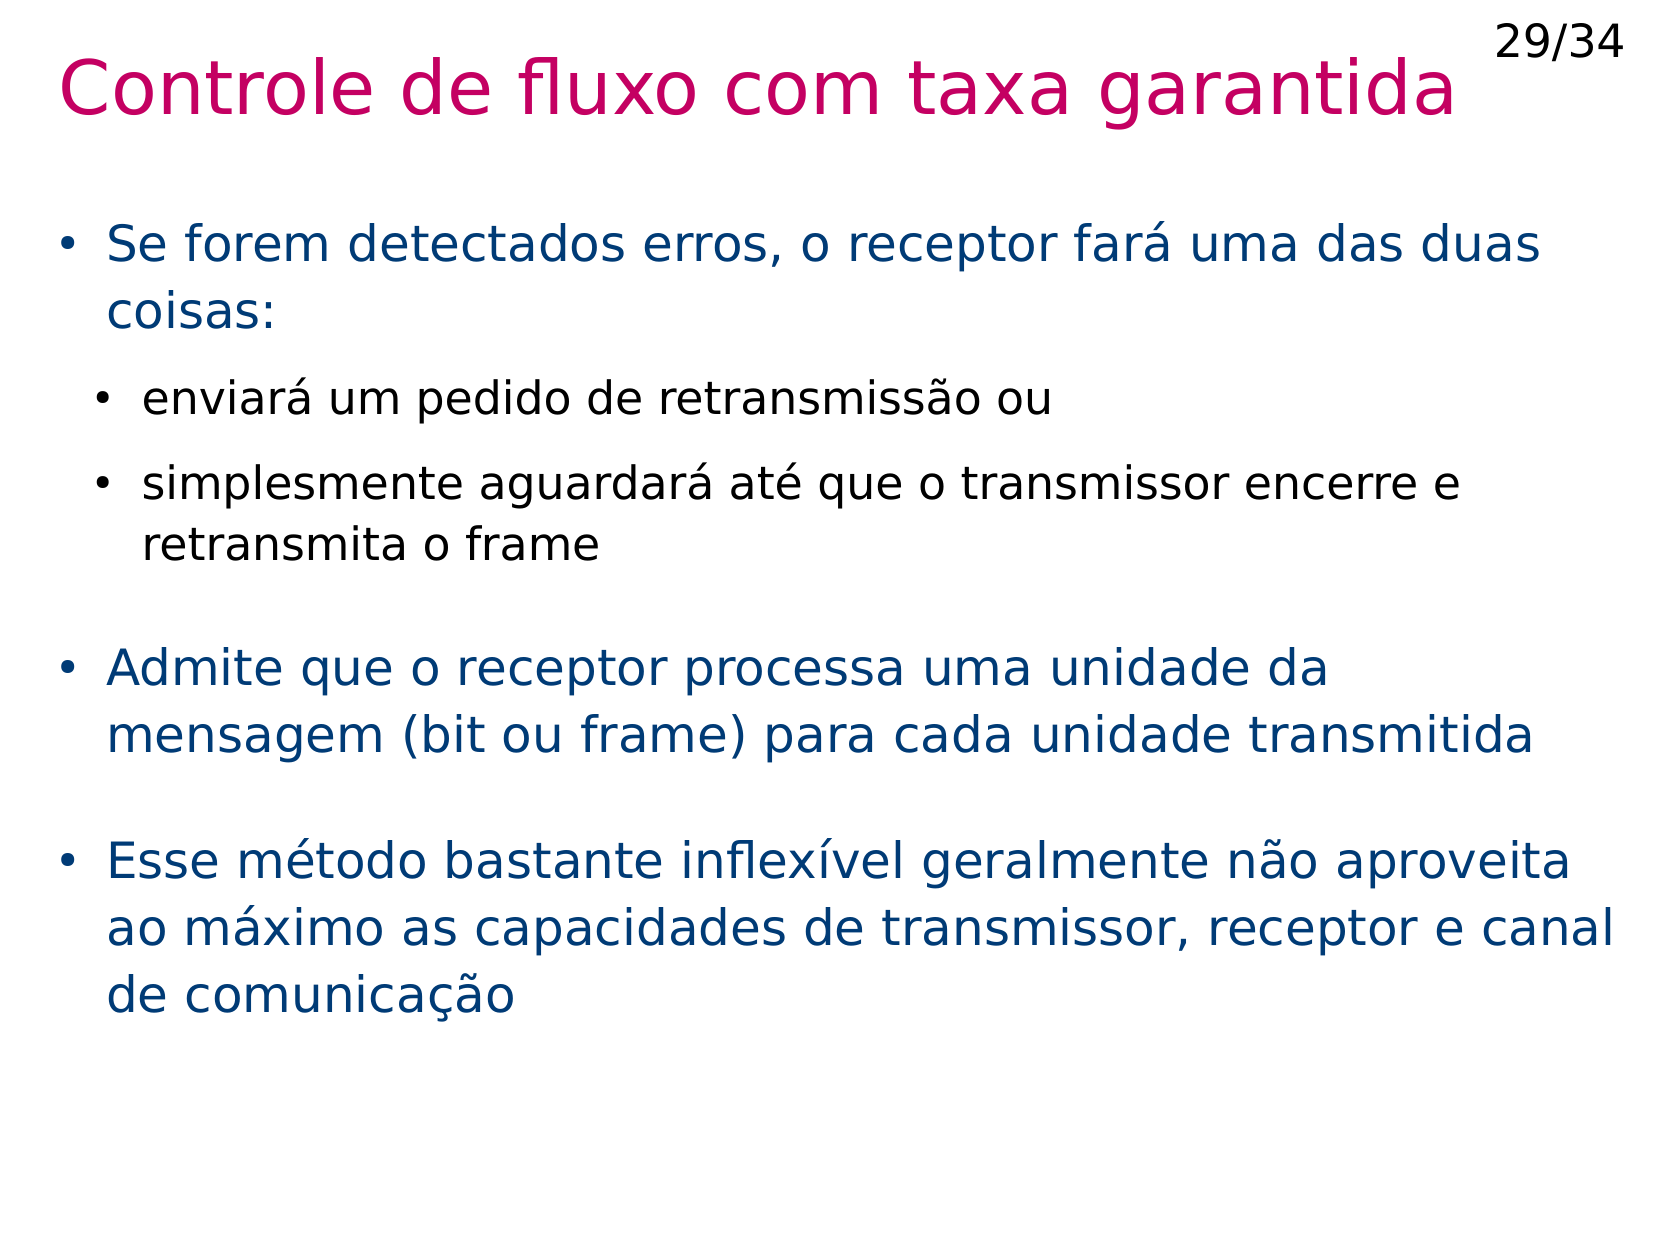

29
# Controle de fluxo com taxa garantida
Se forem detectados erros, o receptor fará uma das duas coisas:
enviará um pedido de retransmissão ou
simplesmente aguardará até que o transmissor encerre e retransmita o frame
Admite que o receptor processa uma unidade da mensagem (bit ou frame) para cada unidade transmitida
Esse método bastante inflexível geralmente não aproveita ao máximo as capacidades de transmissor, receptor e canal de comunicação